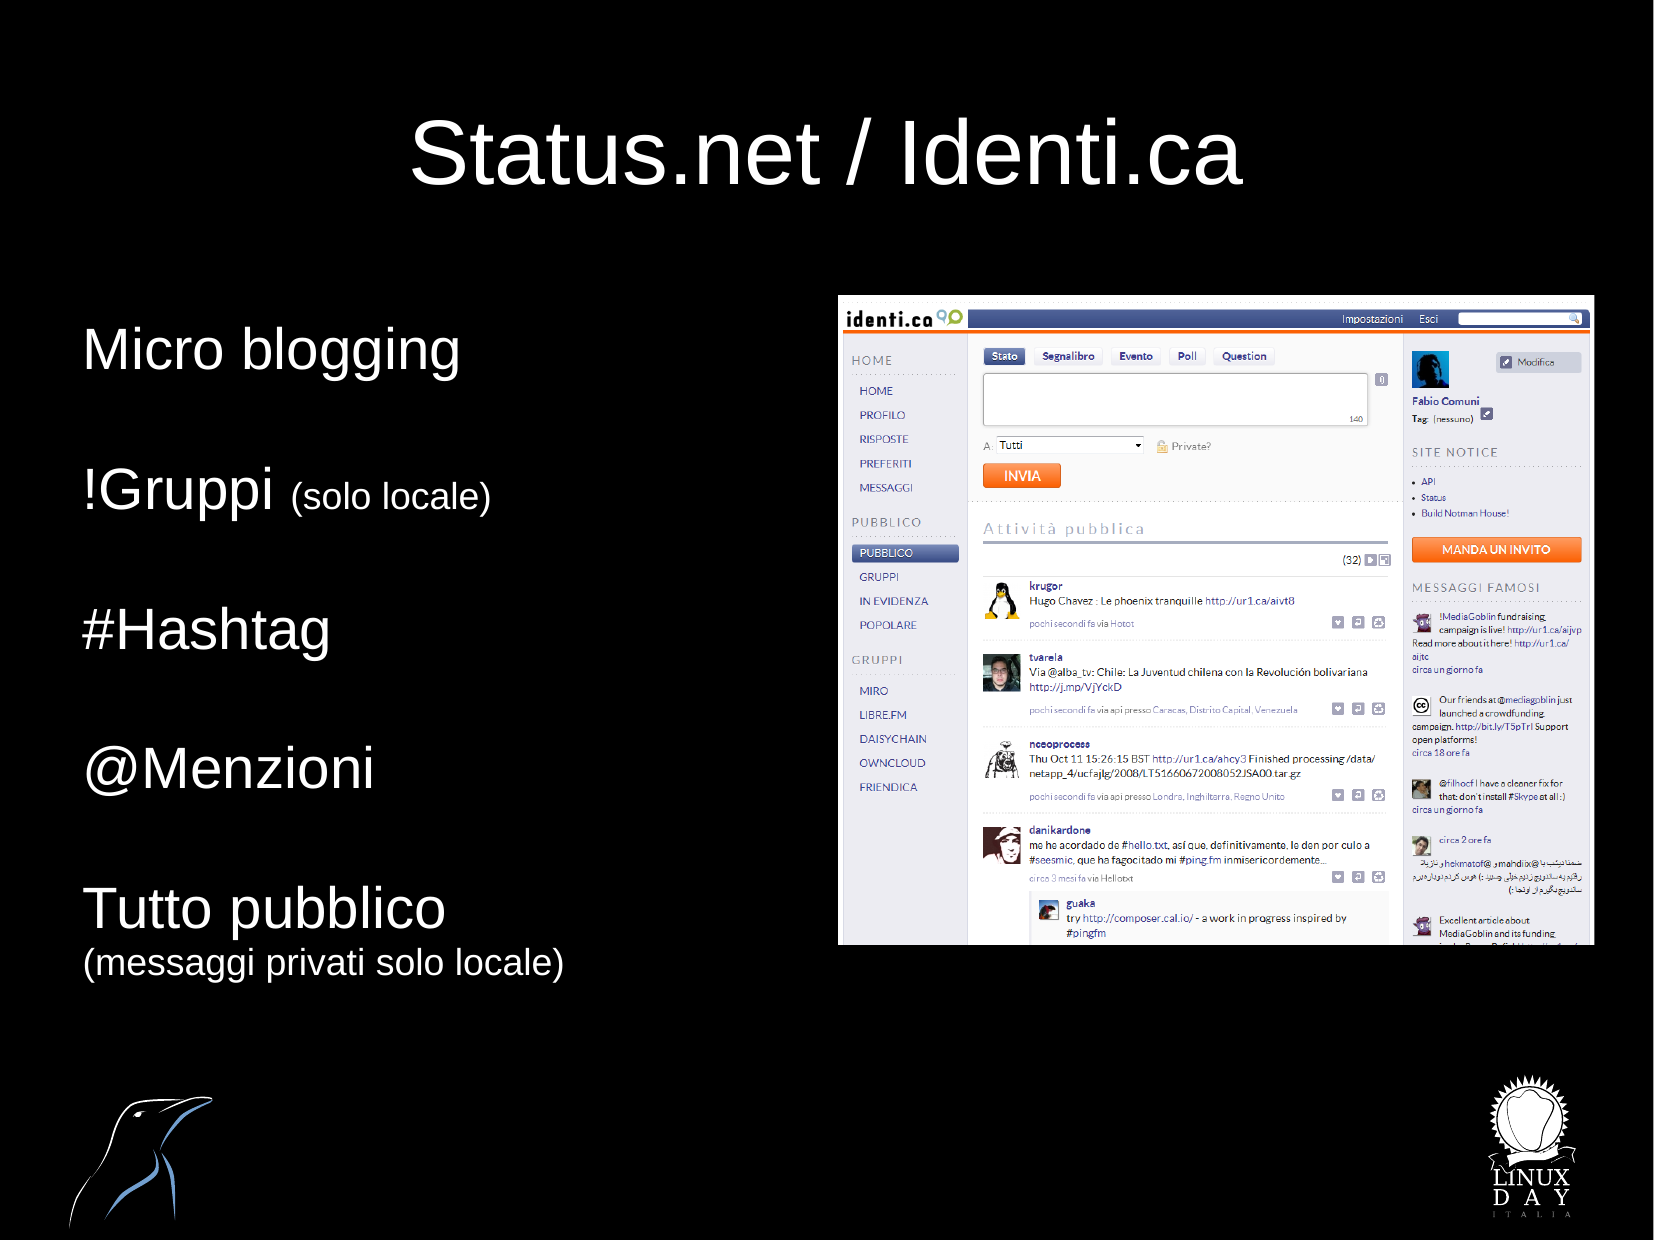

# Status.net / Identi.ca
Micro blogging
!Gruppi (solo locale)
#Hashtag
@Menzioni
Tutto pubblico
(messaggi privati solo locale)